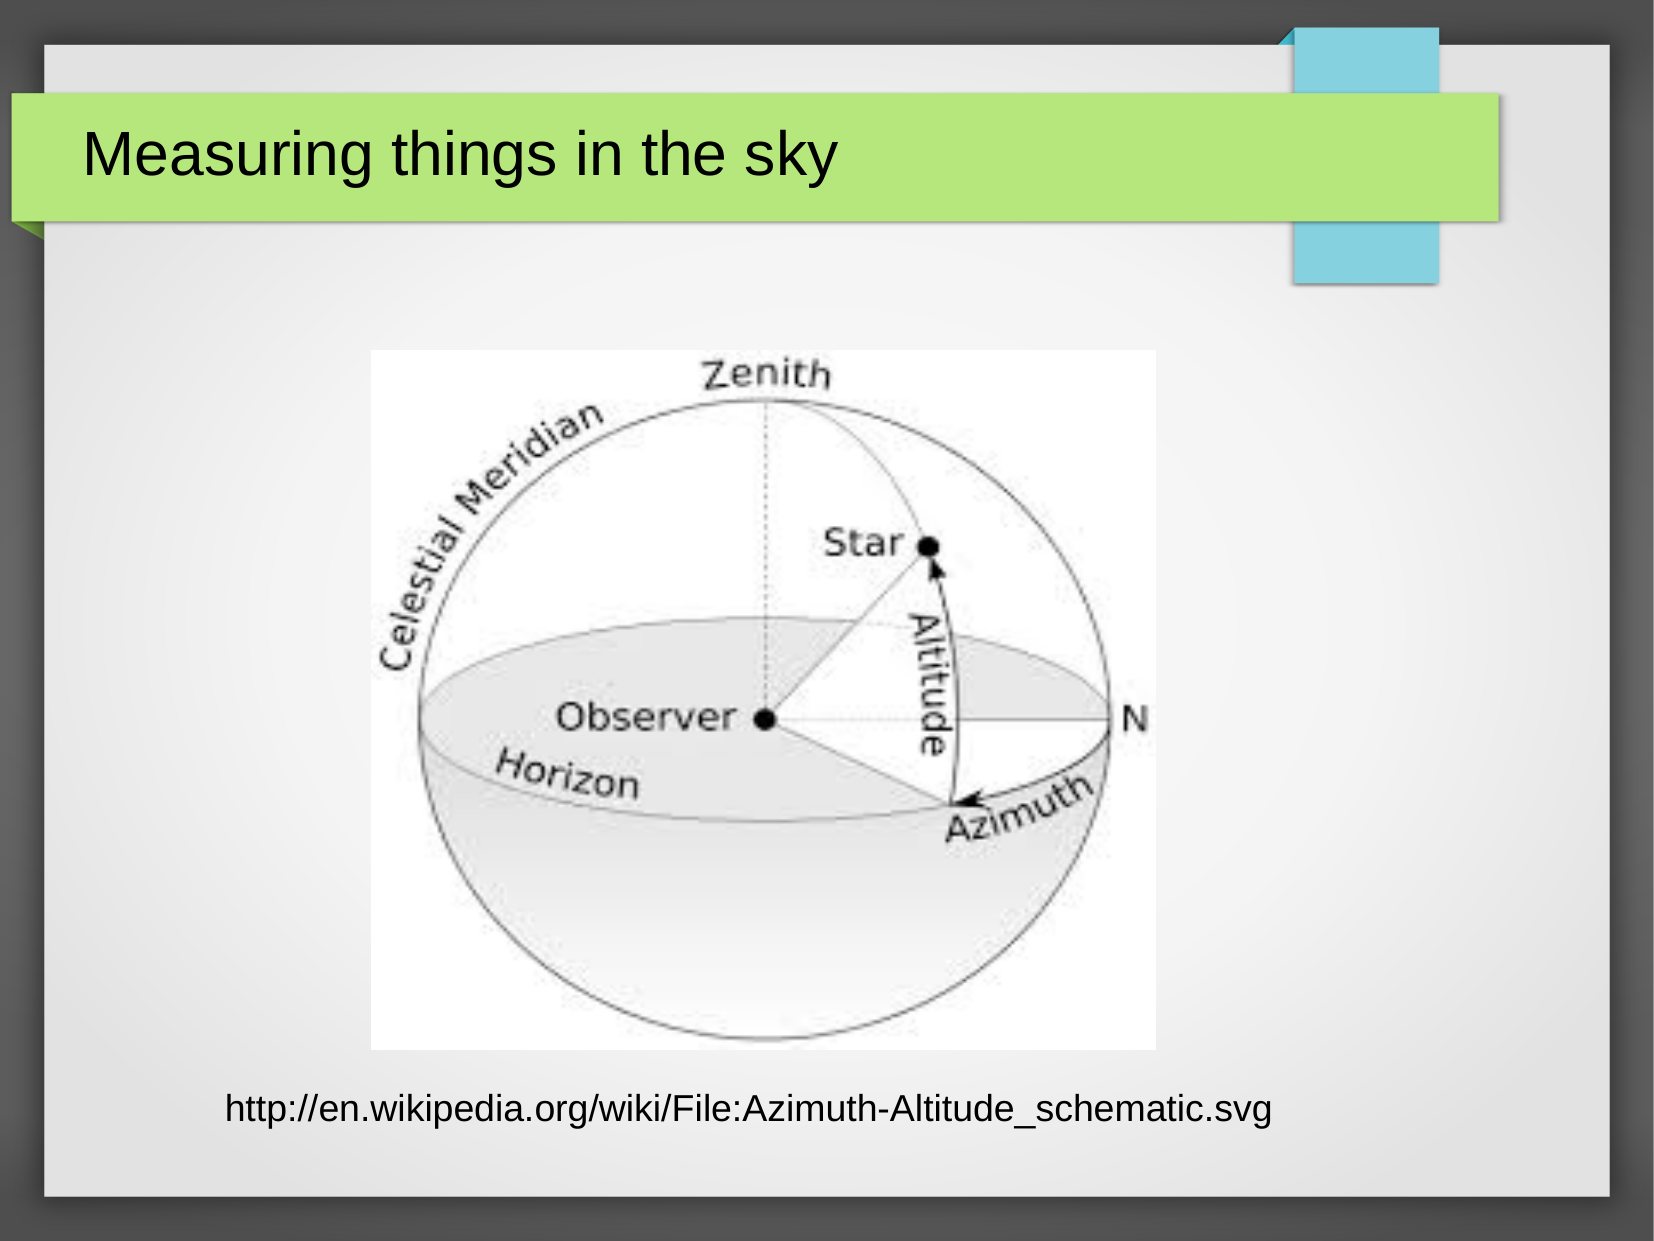

# Measuring things in the sky
http://en.wikipedia.org/wiki/File:Azimuth-Altitude_schematic.svg